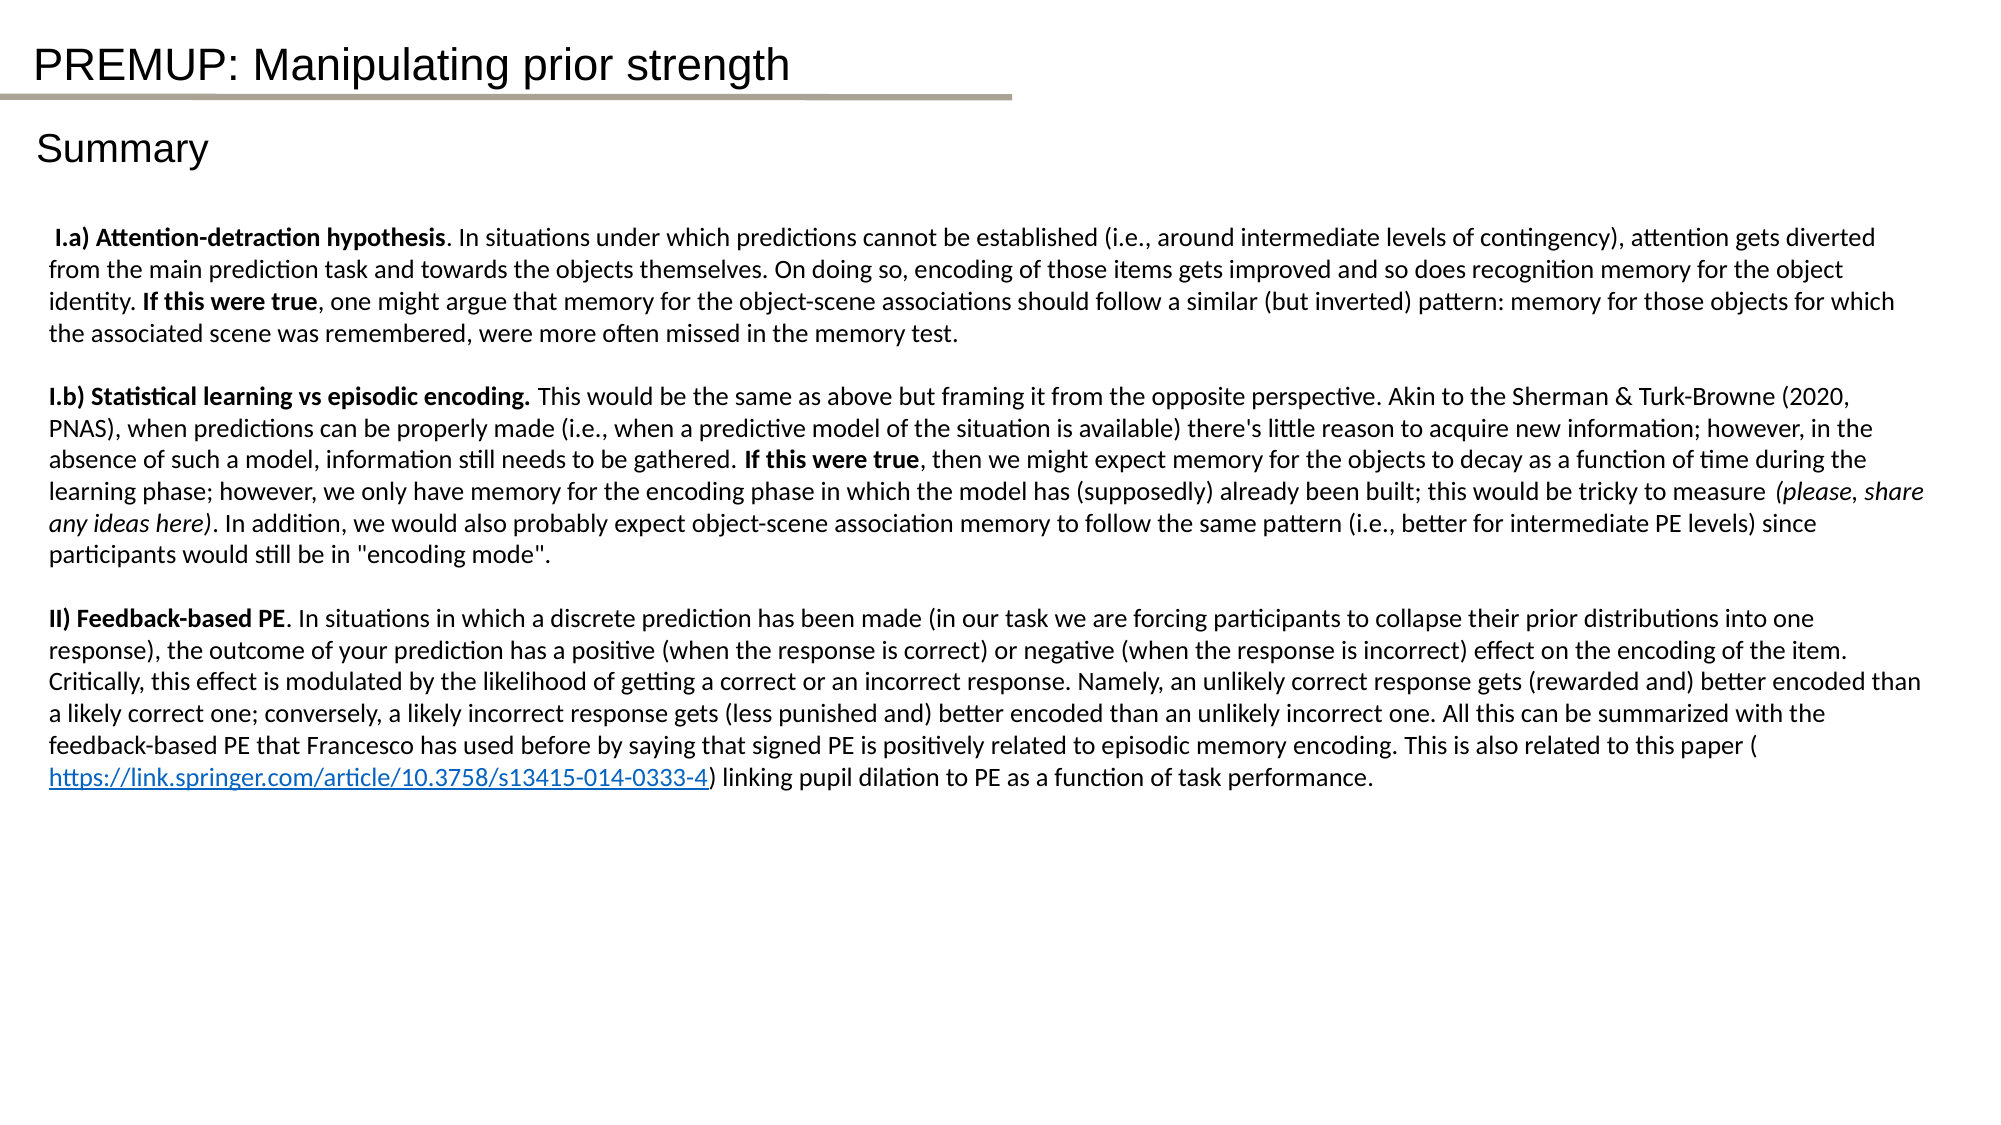

PREMUP: Manipulating prior strength
Summary
 I.a) Attention-detraction hypothesis. In situations under which predictions cannot be established (i.e., around intermediate levels of contingency), attention gets diverted from the main prediction task and towards the objects themselves. On doing so, encoding of those items gets improved and so does recognition memory for the object identity. If this were true, one might argue that memory for the object-scene associations should follow a similar (but inverted) pattern: memory for those objects for which the associated scene was remembered, were more often missed in the memory test.
I.b) Statistical learning vs episodic encoding. This would be the same as above but framing it from the opposite perspective. Akin to the Sherman & Turk-Browne (2020, PNAS), when predictions can be properly made (i.e., when a predictive model of the situation is available) there's little reason to acquire new information; however, in the absence of such a model, information still needs to be gathered. If this were true, then we might expect memory for the objects to decay as a function of time during the learning phase; however, we only have memory for the encoding phase in which the model has (supposedly) already been built; this would be tricky to measure (please, share any ideas here). In addition, we would also probably expect object-scene association memory to follow the same pattern (i.e., better for intermediate PE levels) since participants would still be in "encoding mode".
II) Feedback-based PE. In situations in which a discrete prediction has been made (in our task we are forcing participants to collapse their prior distributions into one response), the outcome of your prediction has a positive (when the response is correct) or negative (when the response is incorrect) effect on the encoding of the item. Critically, this effect is modulated by the likelihood of getting a correct or an incorrect response. Namely, an unlikely correct response gets (rewarded and) better encoded than a likely correct one; conversely, a likely incorrect response gets (less punished and) better encoded than an unlikely incorrect one. All this can be summarized with the feedback-based PE that Francesco has used before by saying that signed PE is positively related to episodic memory encoding. This is also related to this paper (https://link.springer.com/article/10.3758/s13415-014-0333-4) linking pupil dilation to PE as a function of task performance.